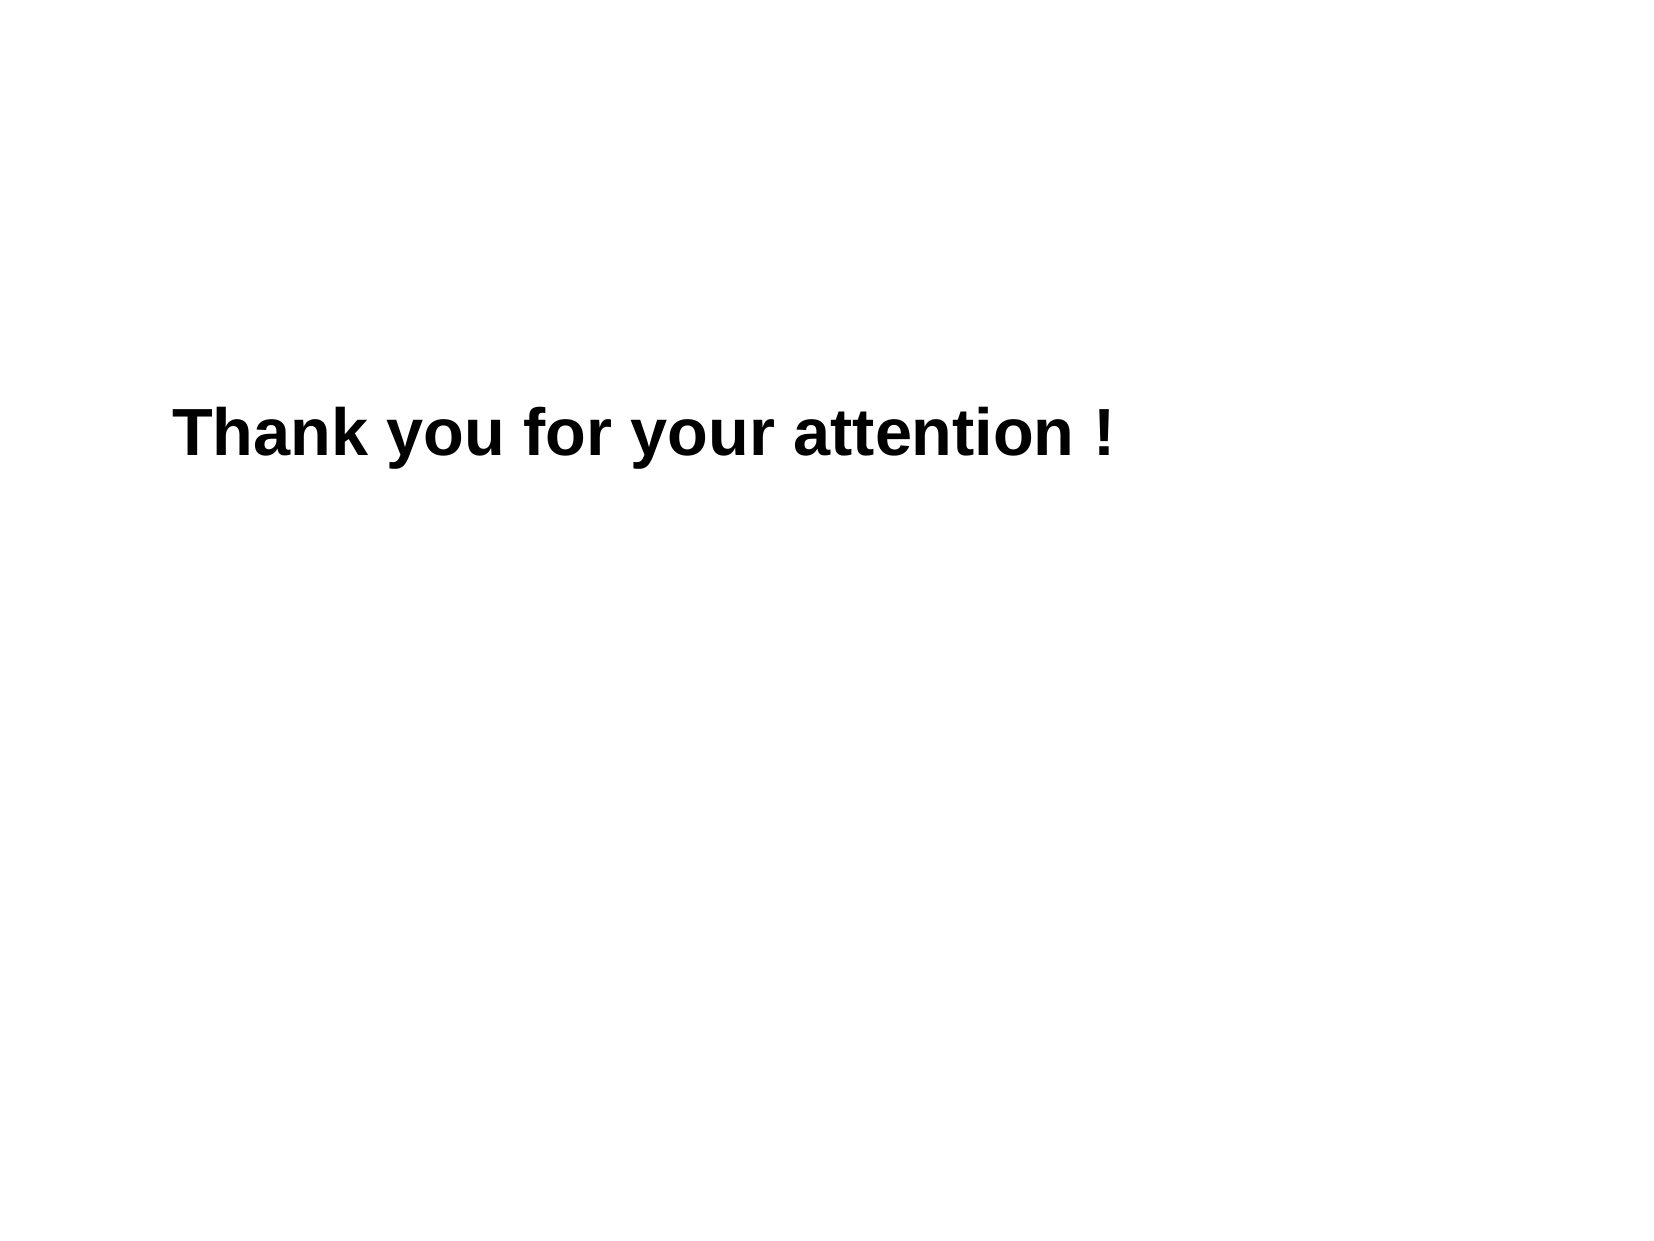

#
 Thank you for your attention !